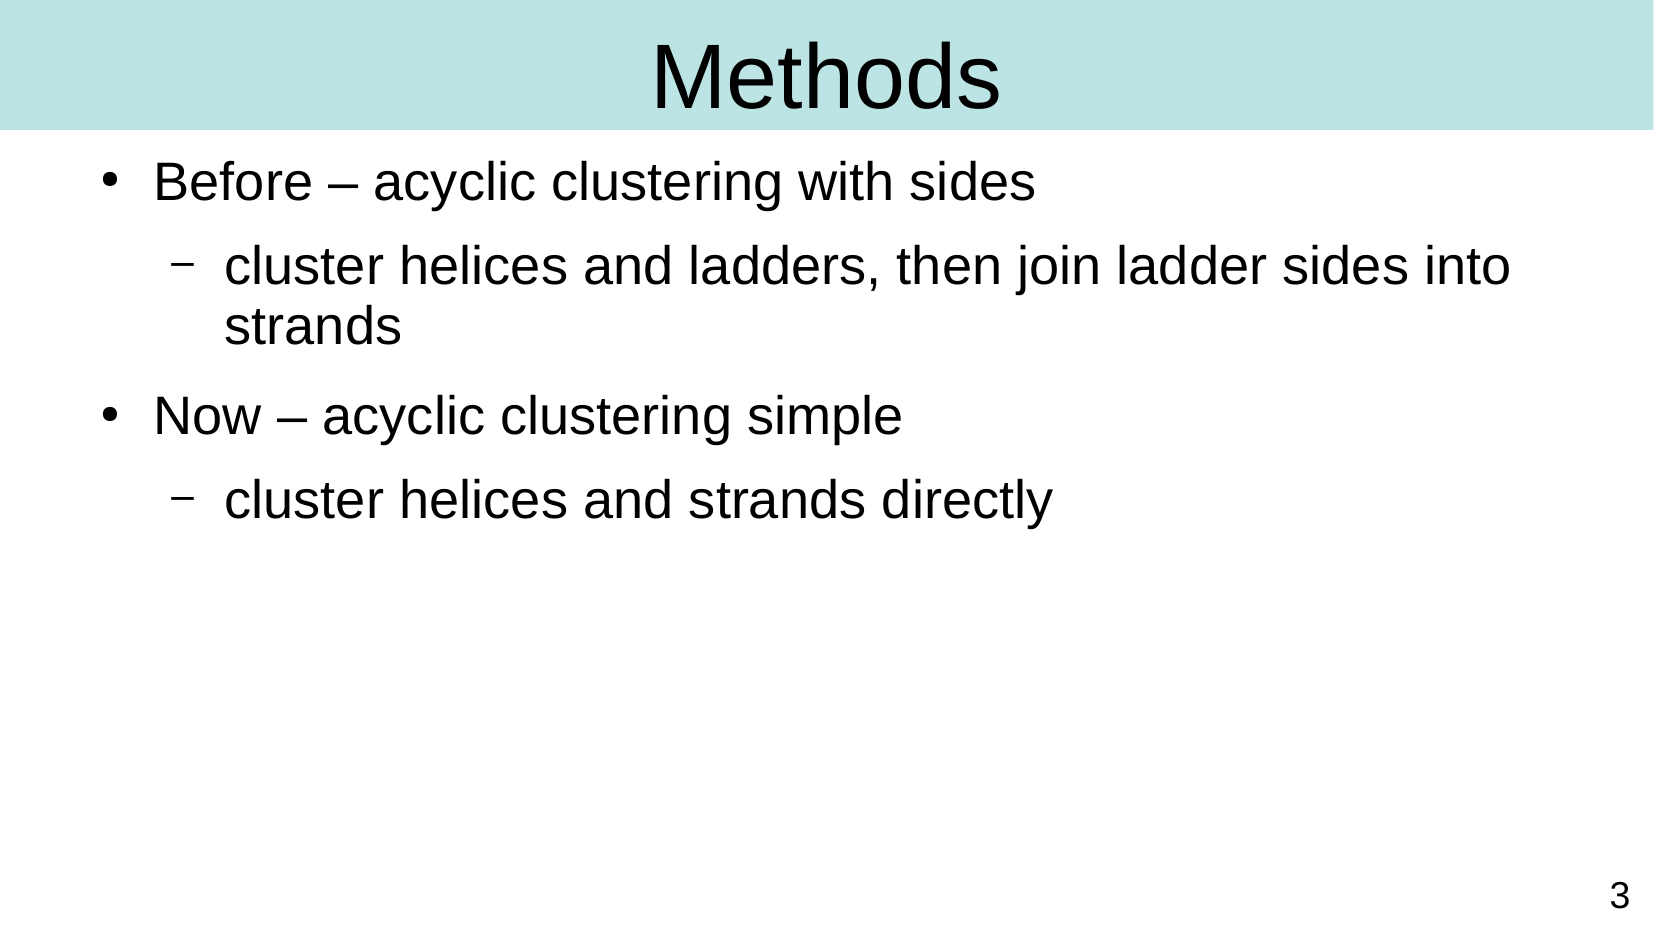

# Methods
Before – acyclic clustering with sides
cluster helices and ladders, then join ladder sides into strands
Now – acyclic clustering simple
cluster helices and strands directly